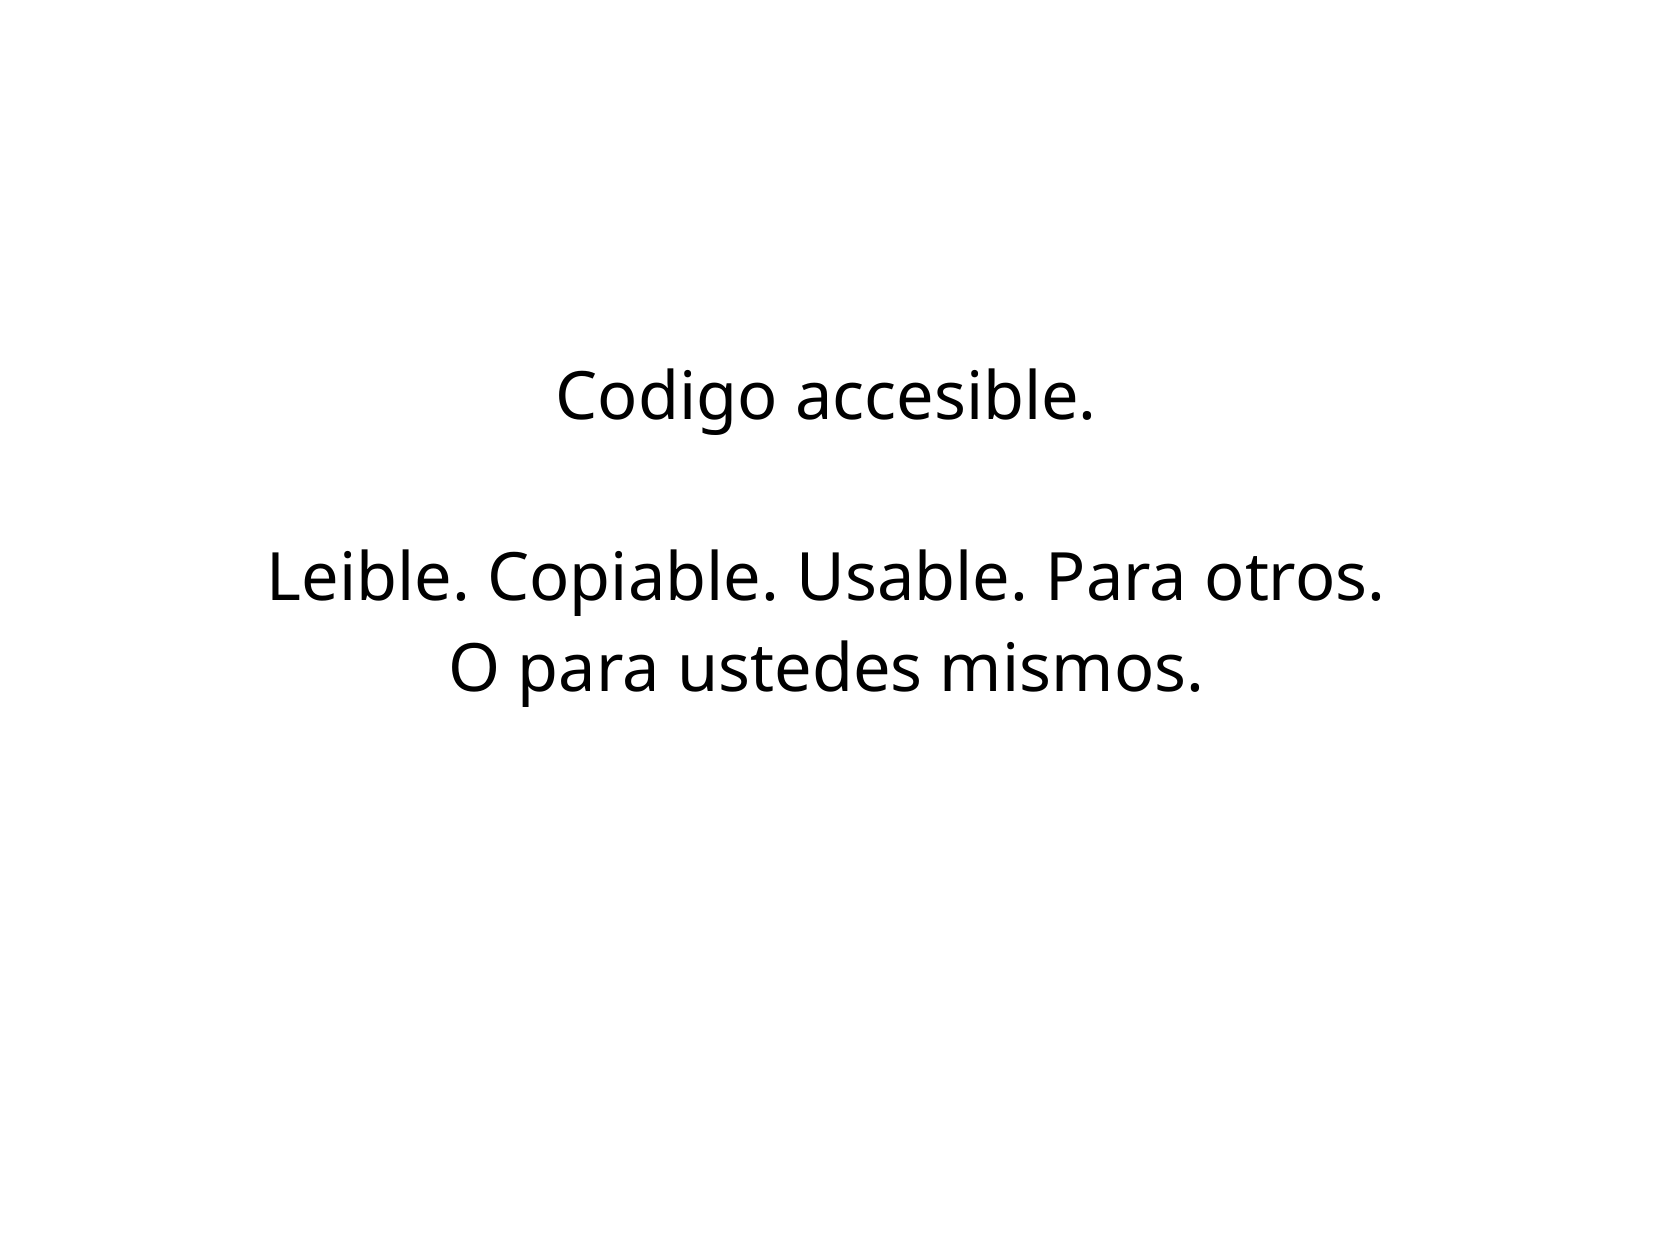

# Codigo accesible.
Leible. Copiable. Usable. Para otros.
O para ustedes mismos.